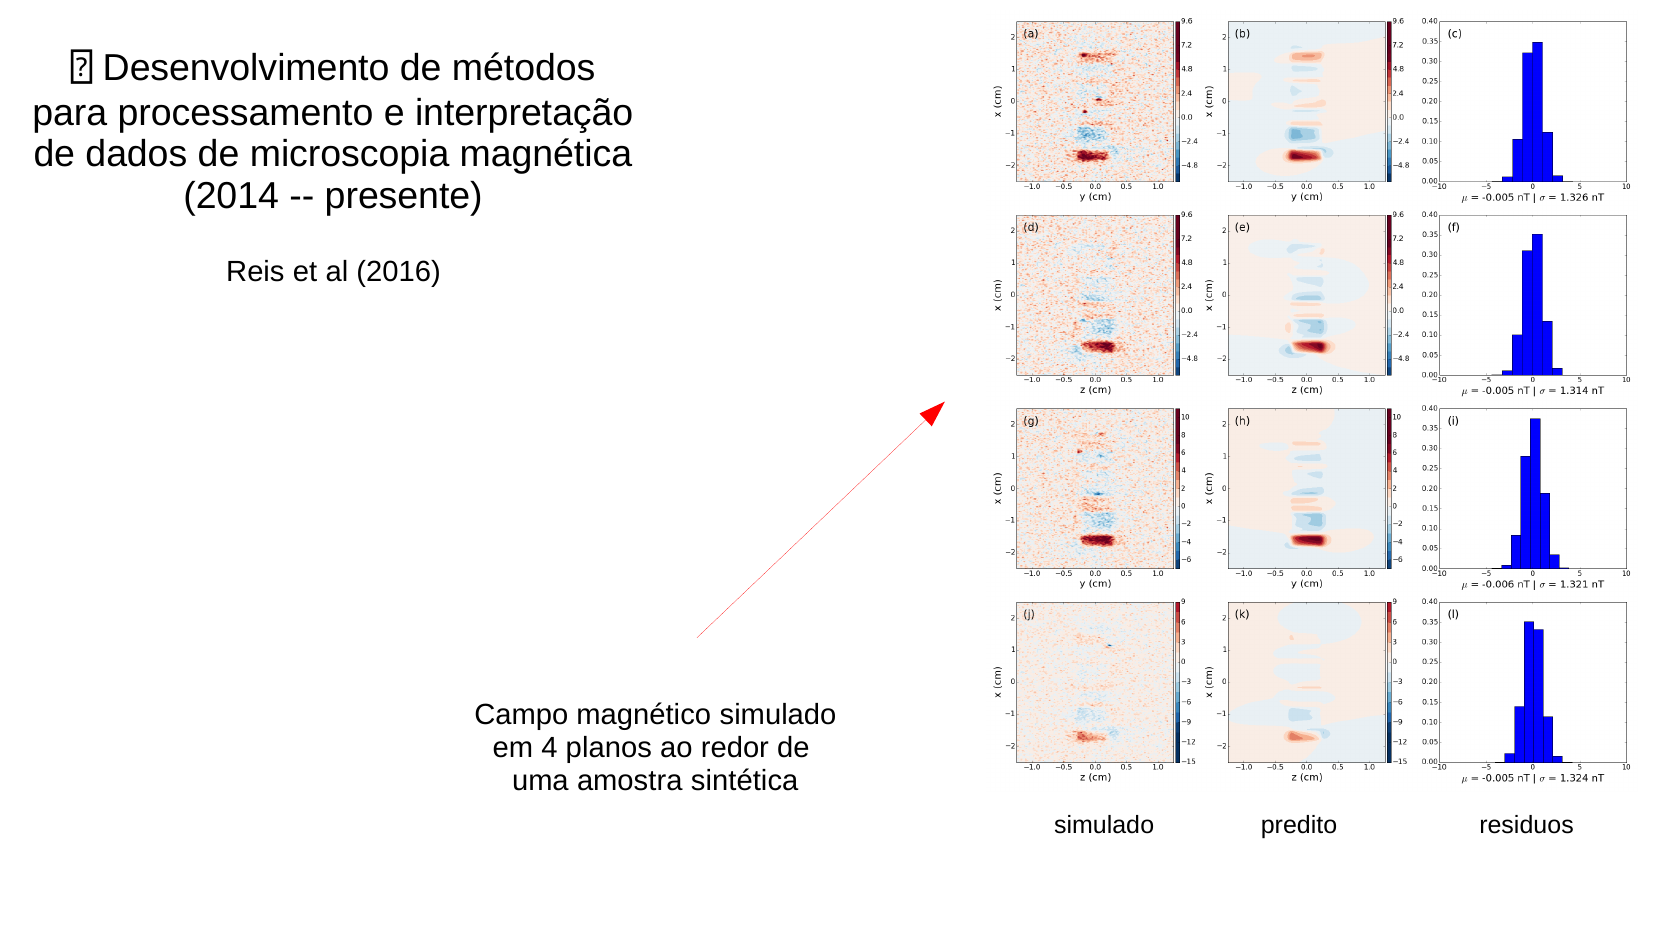

⍰ Desenvolvimento de métodos para processamento e interpretação de dados de microscopia magnética
(2014 -- presente)
Reis et al (2016)
Campo magnético simulado
em 4 planos ao redor de
uma amostra sintética
simulado
predito
residuos